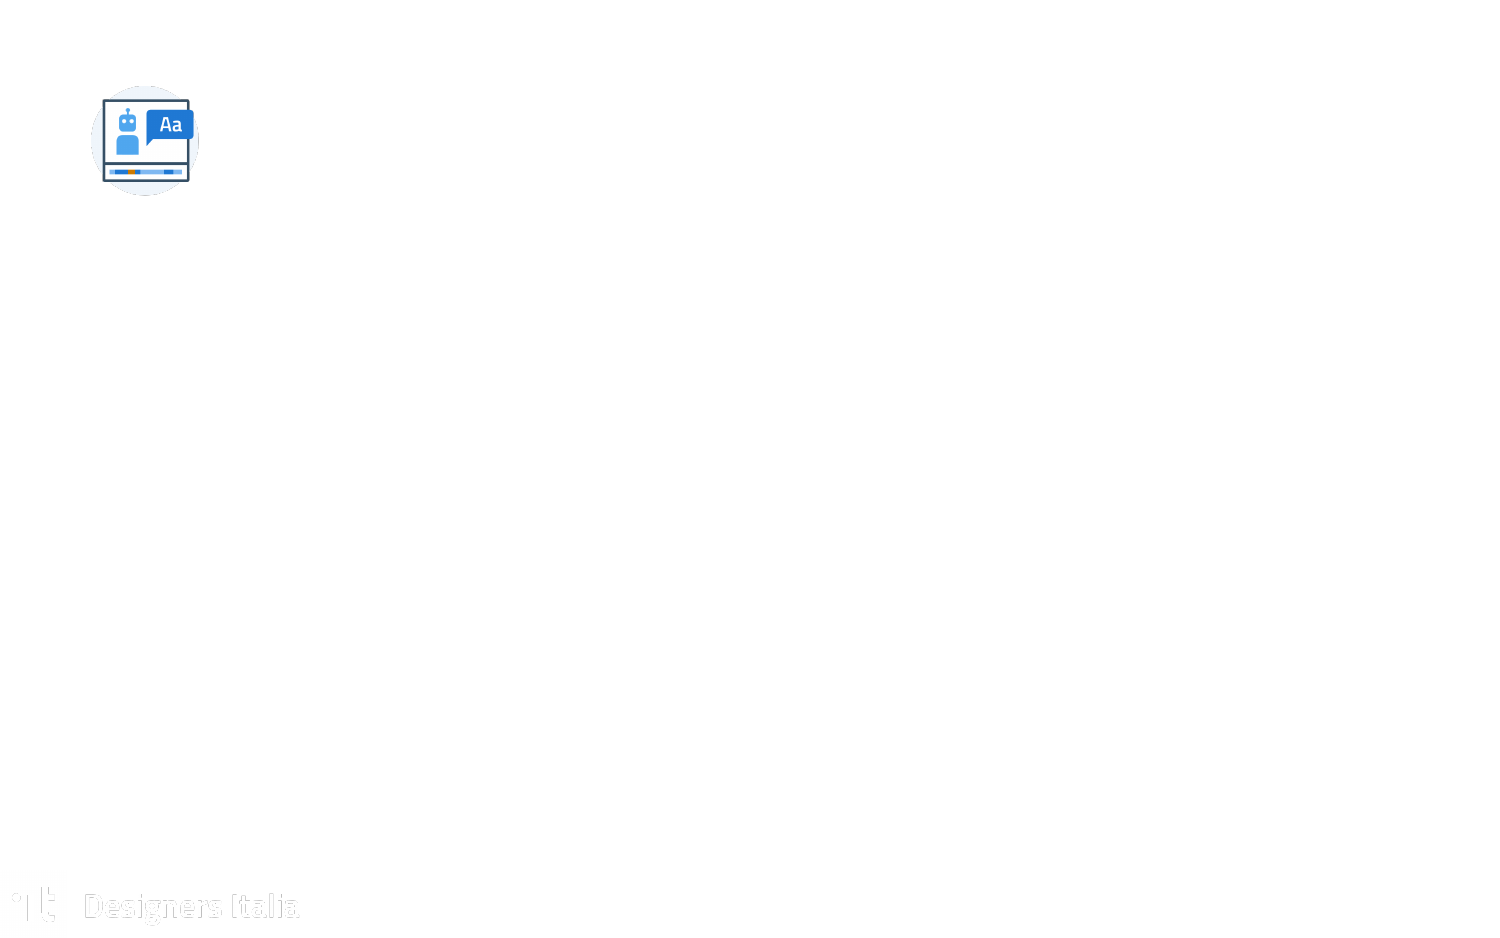

Profilo di assistente virtuale
Come creare il profilo di un'intelligenza artificiale conversazionale per un servizio pubblico digitale
https://designers.italia.it/risorse-per-progettare/progettare/contenuti-e-linguaggio/
Licenza CC BY-SA 4.0